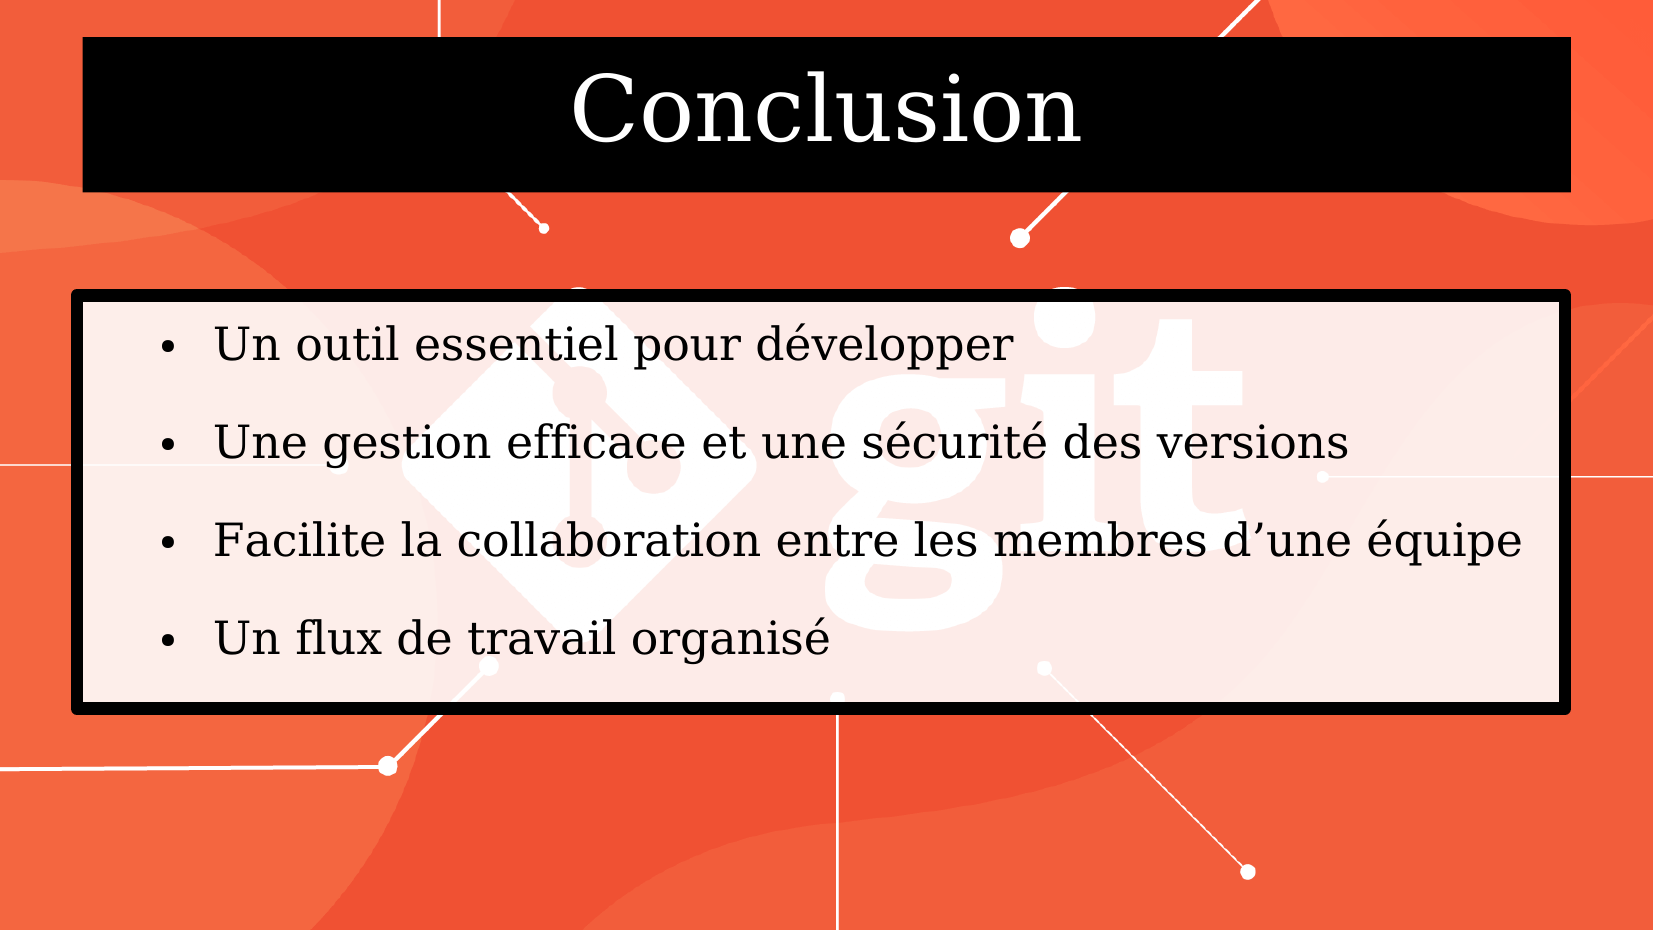

# Conclusion
Un outil essentiel pour développer
Une gestion efficace et une sécurité des versions
Facilite la collaboration entre les membres d’une équipe
Un flux de travail organisé